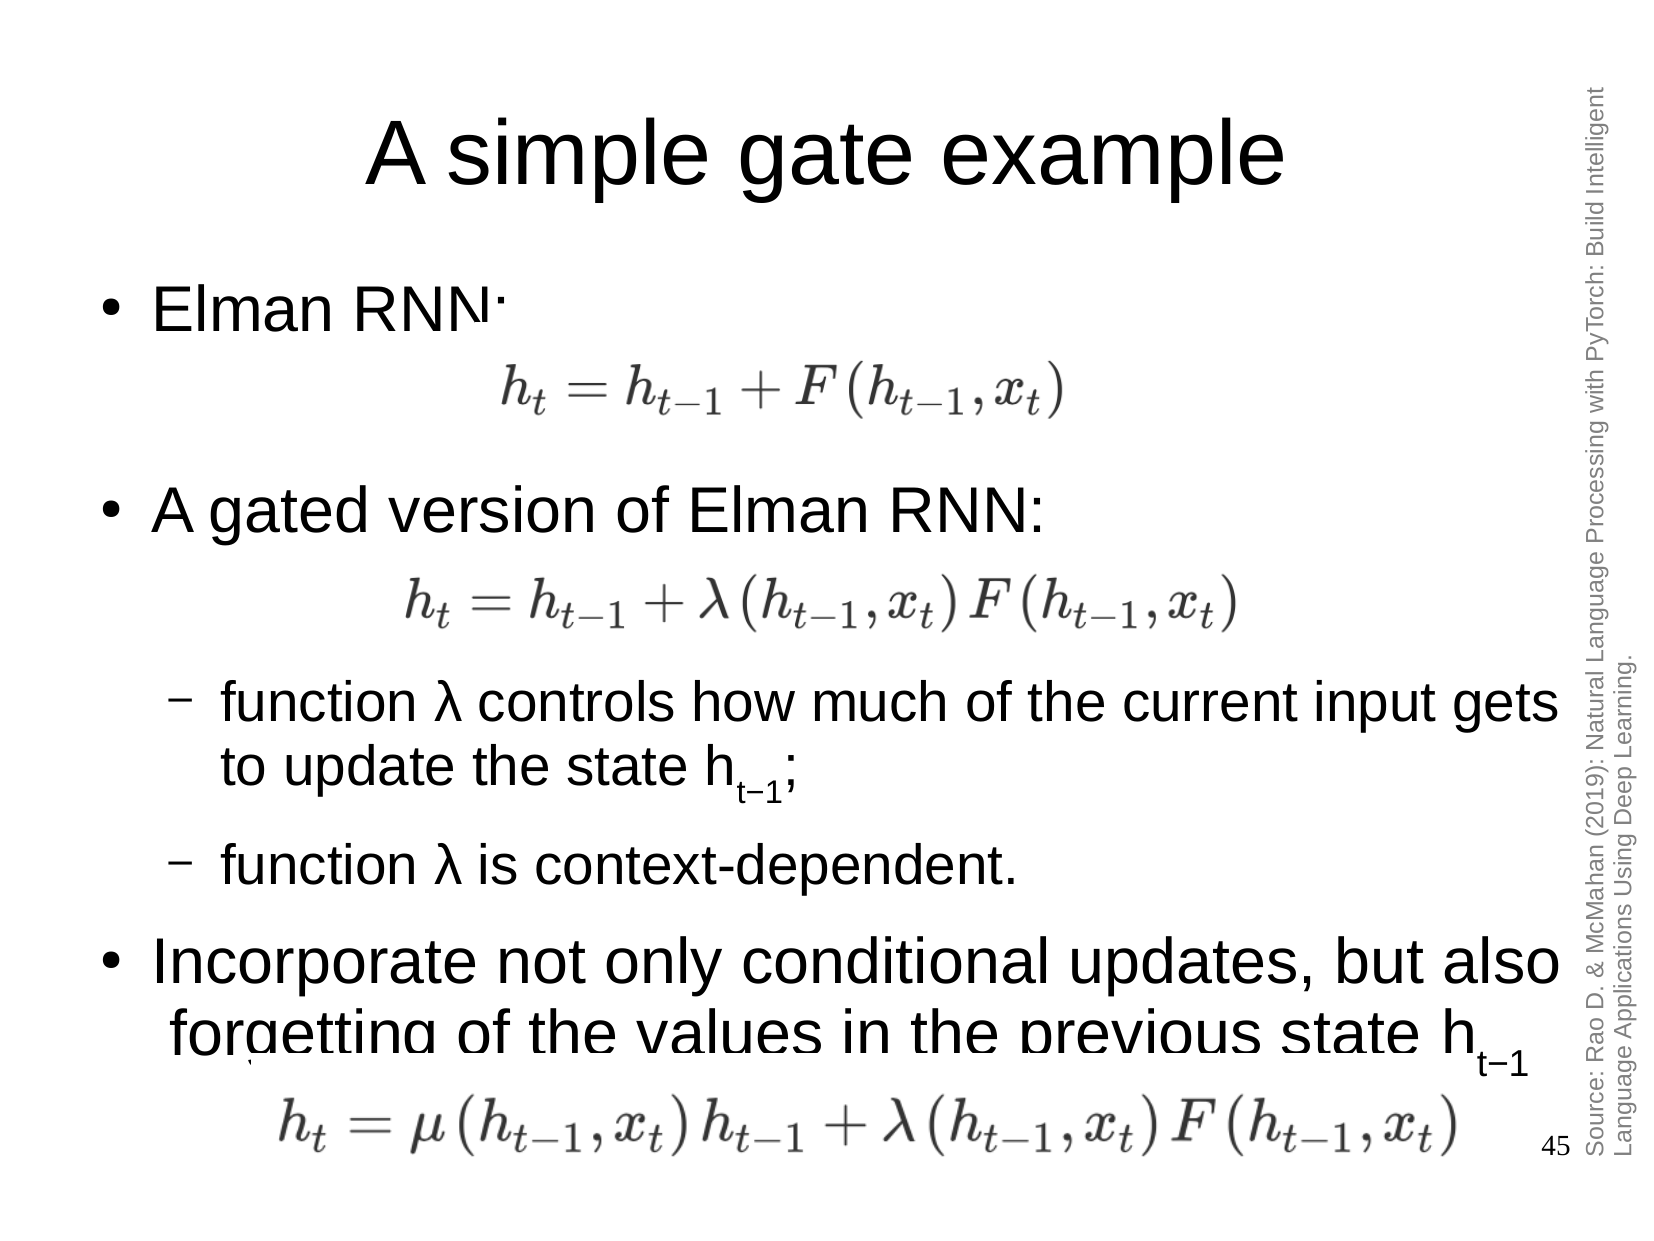

# A simple gate example
Elman RNN:
A gated version of Elman RNN:
function λ controls how much of the current input gets to update the state ht−1;
function λ is context­-dependent.
Incorporate not only conditional updates, but also forgetting of the values in the previous state ht−1
Source: Rao D. & McMahan (2019): Natural Language Processing with PyTorch: Build Intelligent Language Applications Using Deep Learning.
45